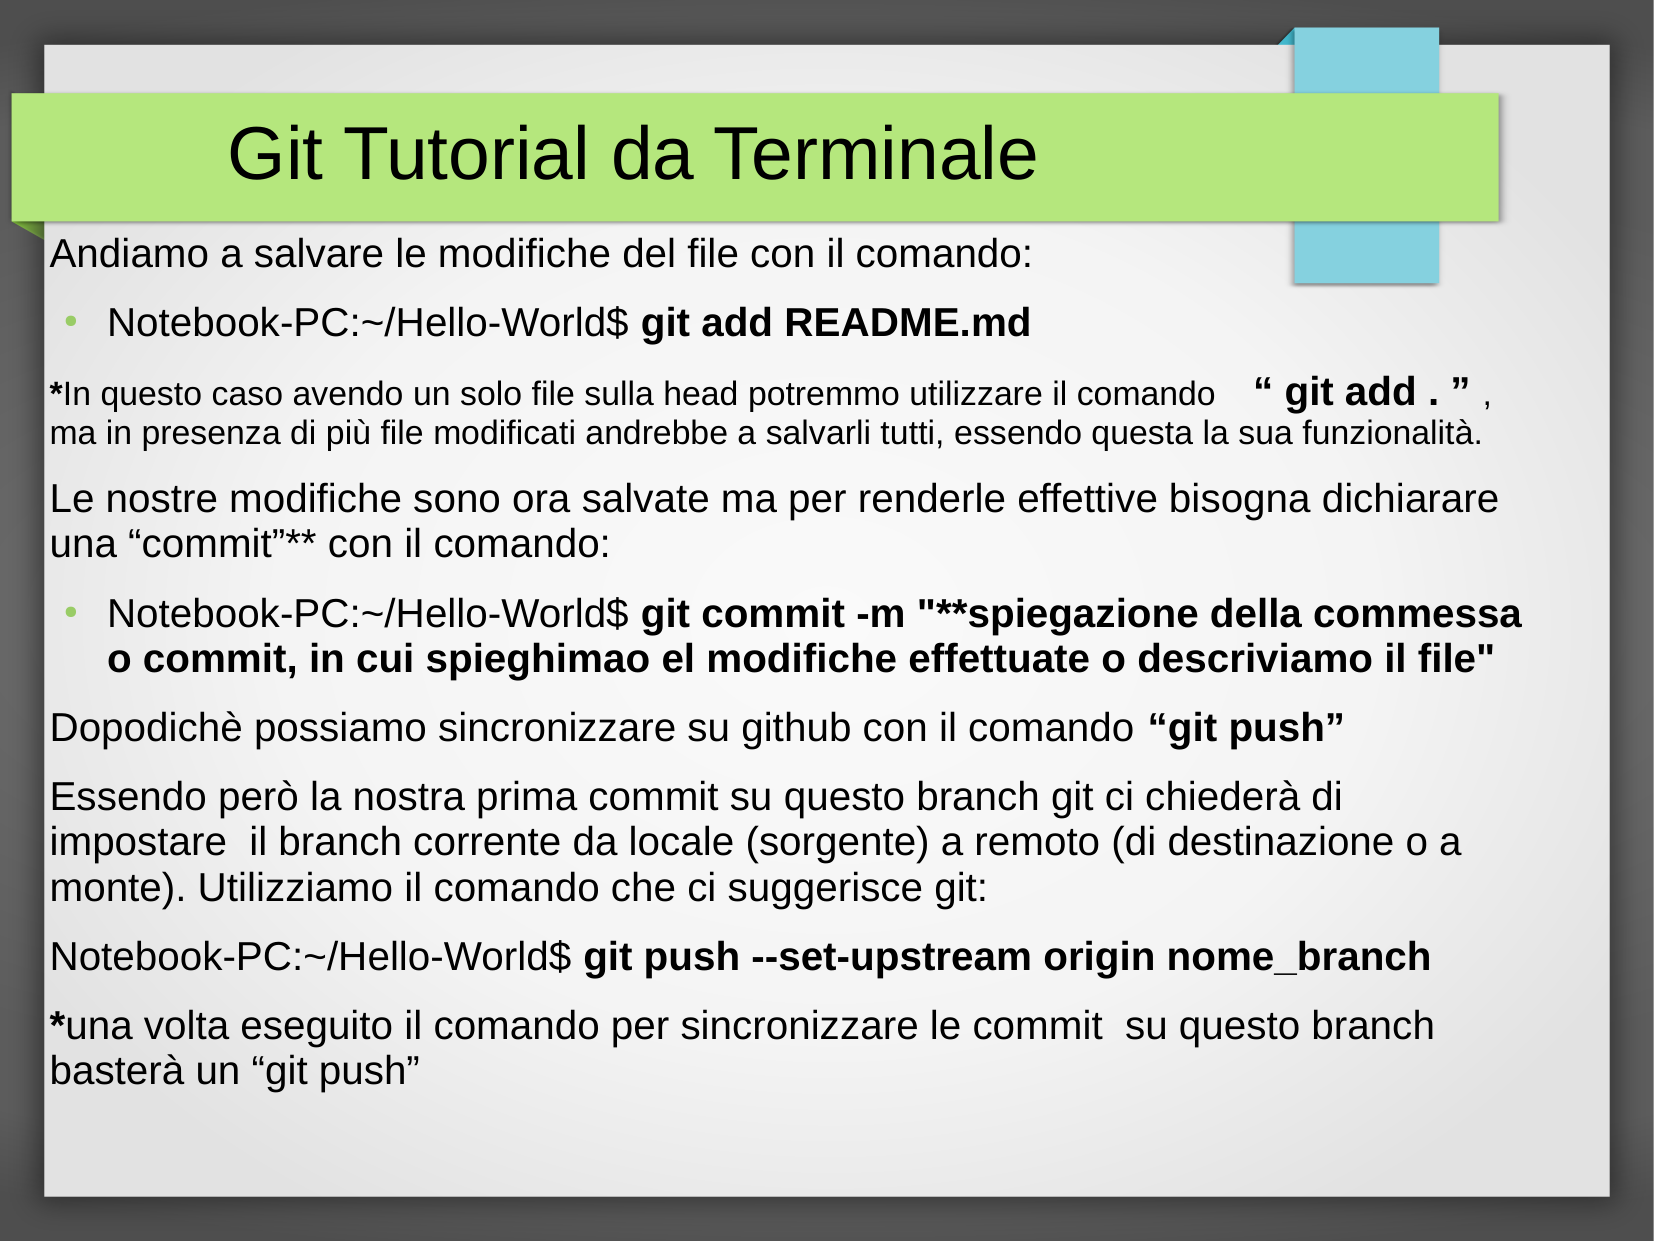

# Git Tutorial da Terminale
Andiamo a salvare le modifiche del file con il comando:
Notebook-PC:~/Hello-World$ git add README.md
*In questo caso avendo un solo file sulla head potremmo utilizzare il comando “ git add . ” , ma in presenza di più file modificati andrebbe a salvarli tutti, essendo questa la sua funzionalità.
Le nostre modifiche sono ora salvate ma per renderle effettive bisogna dichiarare una “commit”** con il comando:
Notebook-PC:~/Hello-World$ git commit -m "**spiegazione della commessa o commit, in cui spieghimao el modifiche effettuate o descriviamo il file"
Dopodichè possiamo sincronizzare su github con il comando “git push”
Essendo però la nostra prima commit su questo branch git ci chiederà di impostare il branch corrente da locale (sorgente) a remoto (di destinazione o a monte). Utilizziamo il comando che ci suggerisce git:
Notebook-PC:~/Hello-World$ git push --set-upstream origin nome_branch
*una volta eseguito il comando per sincronizzare le commit su questo branch basterà un “git push”